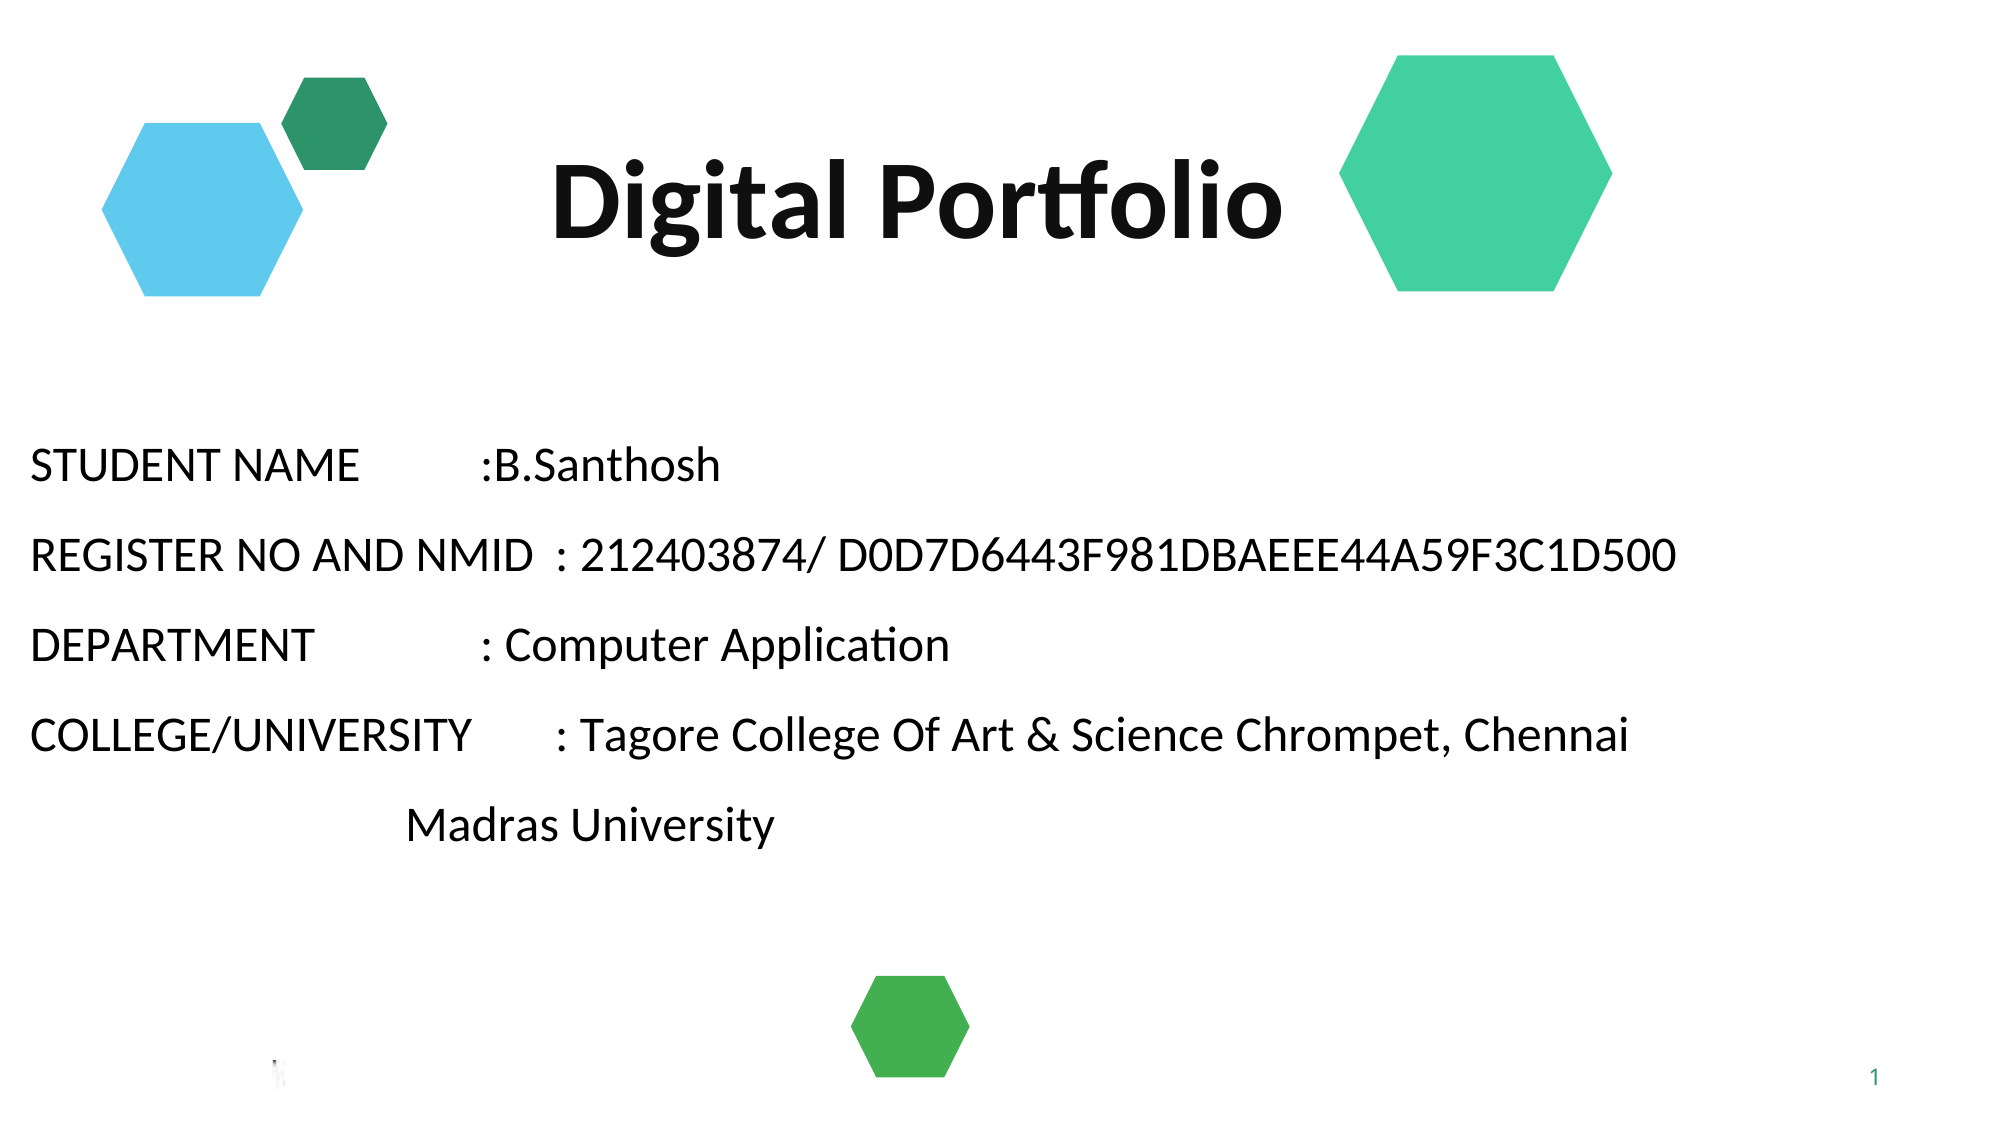

# Digital Portfolio
STUDENT NAME		:B.Santhosh
REGISTER NO AND NMID	: 212403874/ D0D7D6443F981DBAEEE44A59F3C1D500
DEPARTMENT 			: Computer Application
COLLEGE/UNIVERSITY		: Tagore College Of Art & Science Chrompet, Chennai 							Madras University